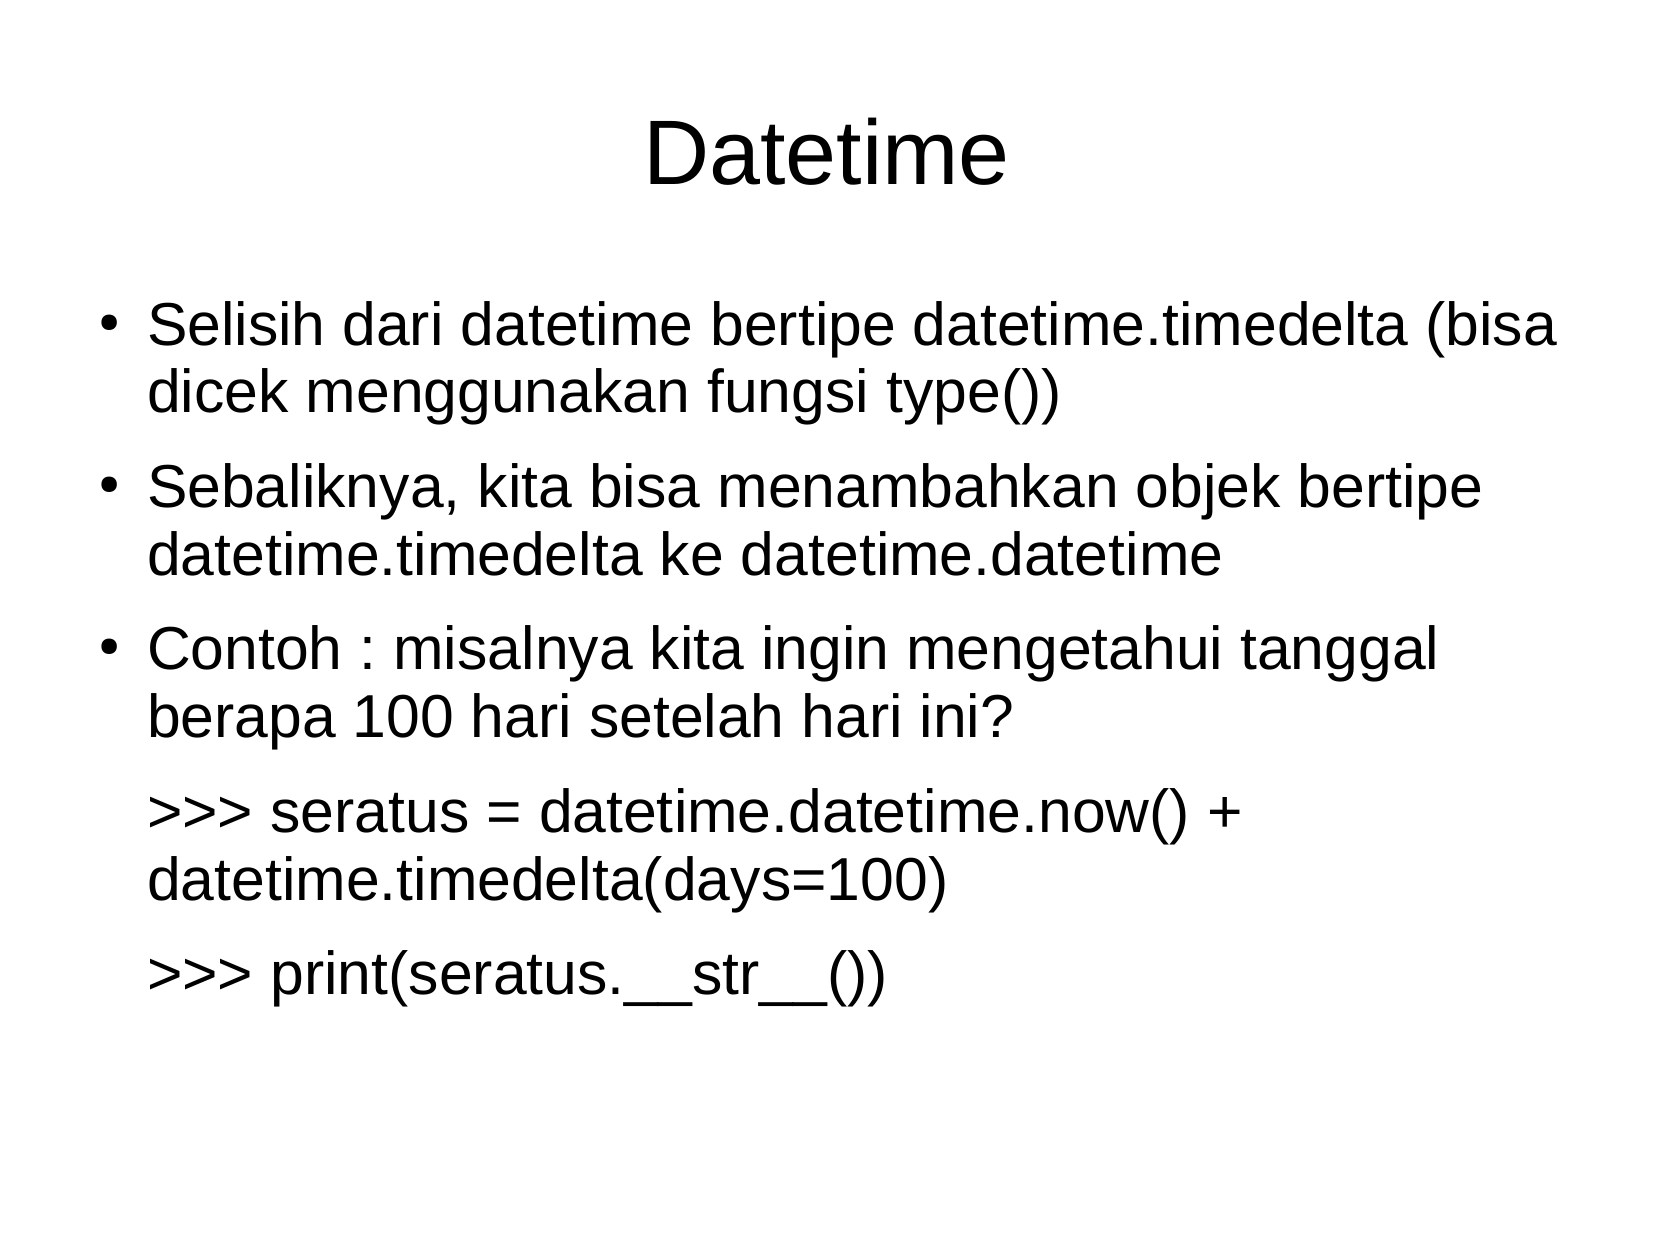

# Datetime
Selisih dari datetime bertipe datetime.timedelta (bisa dicek menggunakan fungsi type())
Sebaliknya, kita bisa menambahkan objek bertipe datetime.timedelta ke datetime.datetime
Contoh : misalnya kita ingin mengetahui tanggal berapa 100 hari setelah hari ini?
>>> seratus = datetime.datetime.now() + datetime.timedelta(days=100)
>>> print(seratus.__str__())